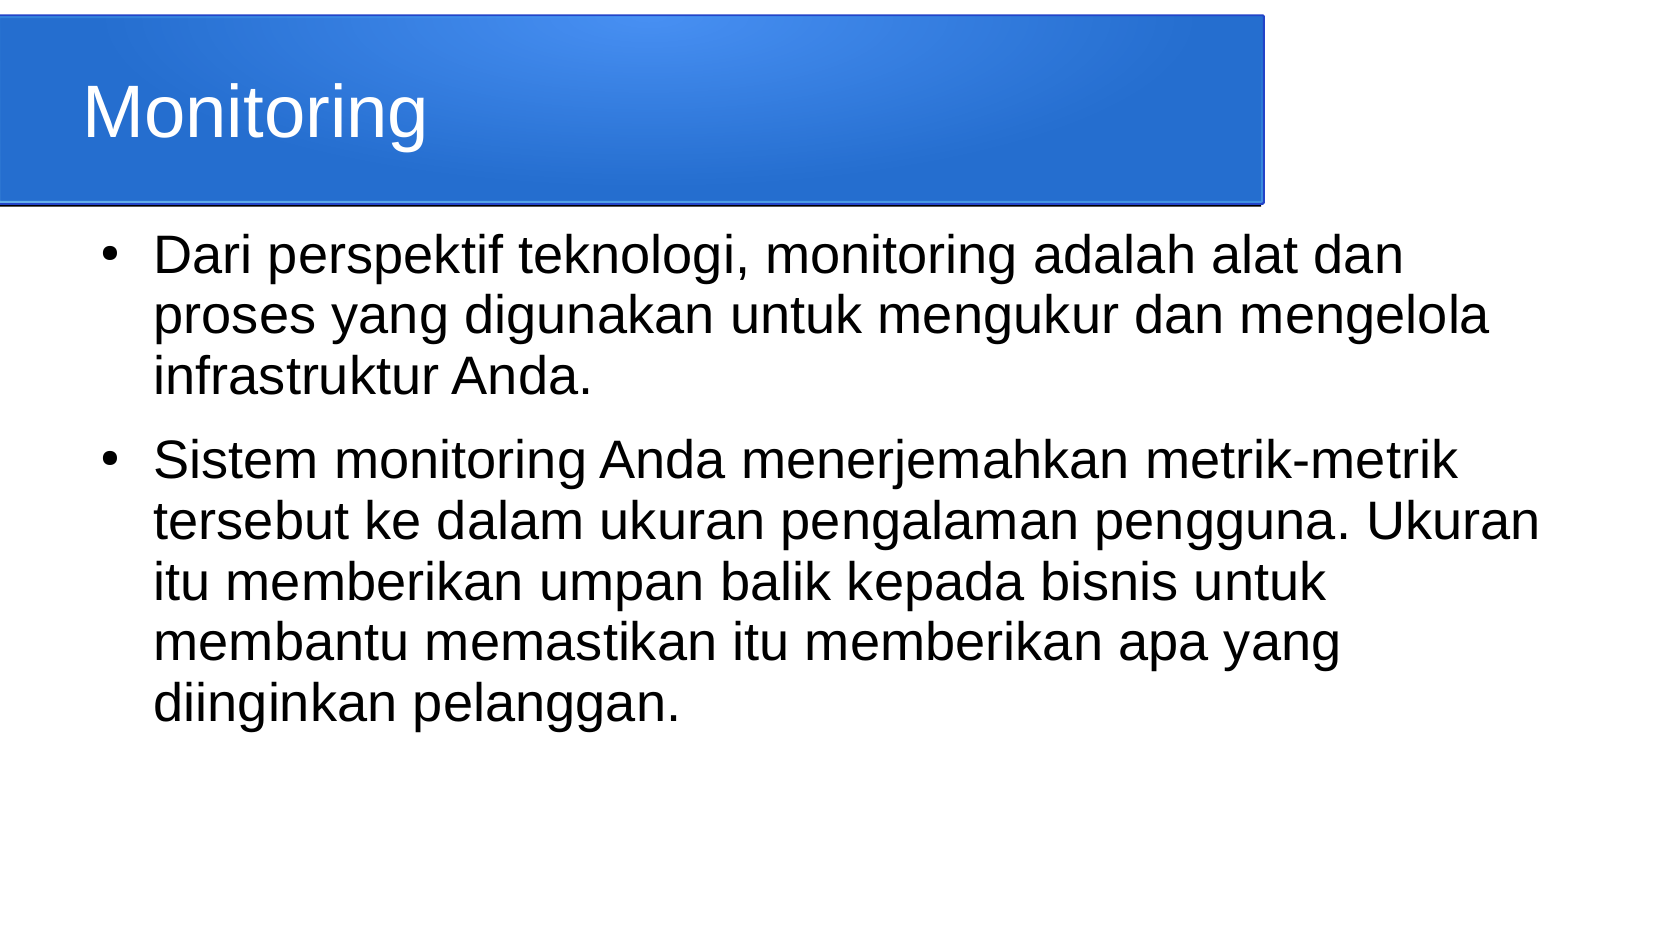

# Monitoring
Dari perspektif teknologi, monitoring adalah alat dan proses yang digunakan untuk mengukur dan mengelola infrastruktur Anda.
Sistem monitoring Anda menerjemahkan metrik-metrik tersebut ke dalam ukuran pengalaman pengguna. Ukuran itu memberikan umpan balik kepada bisnis untuk membantu memastikan itu memberikan apa yang diinginkan pelanggan.